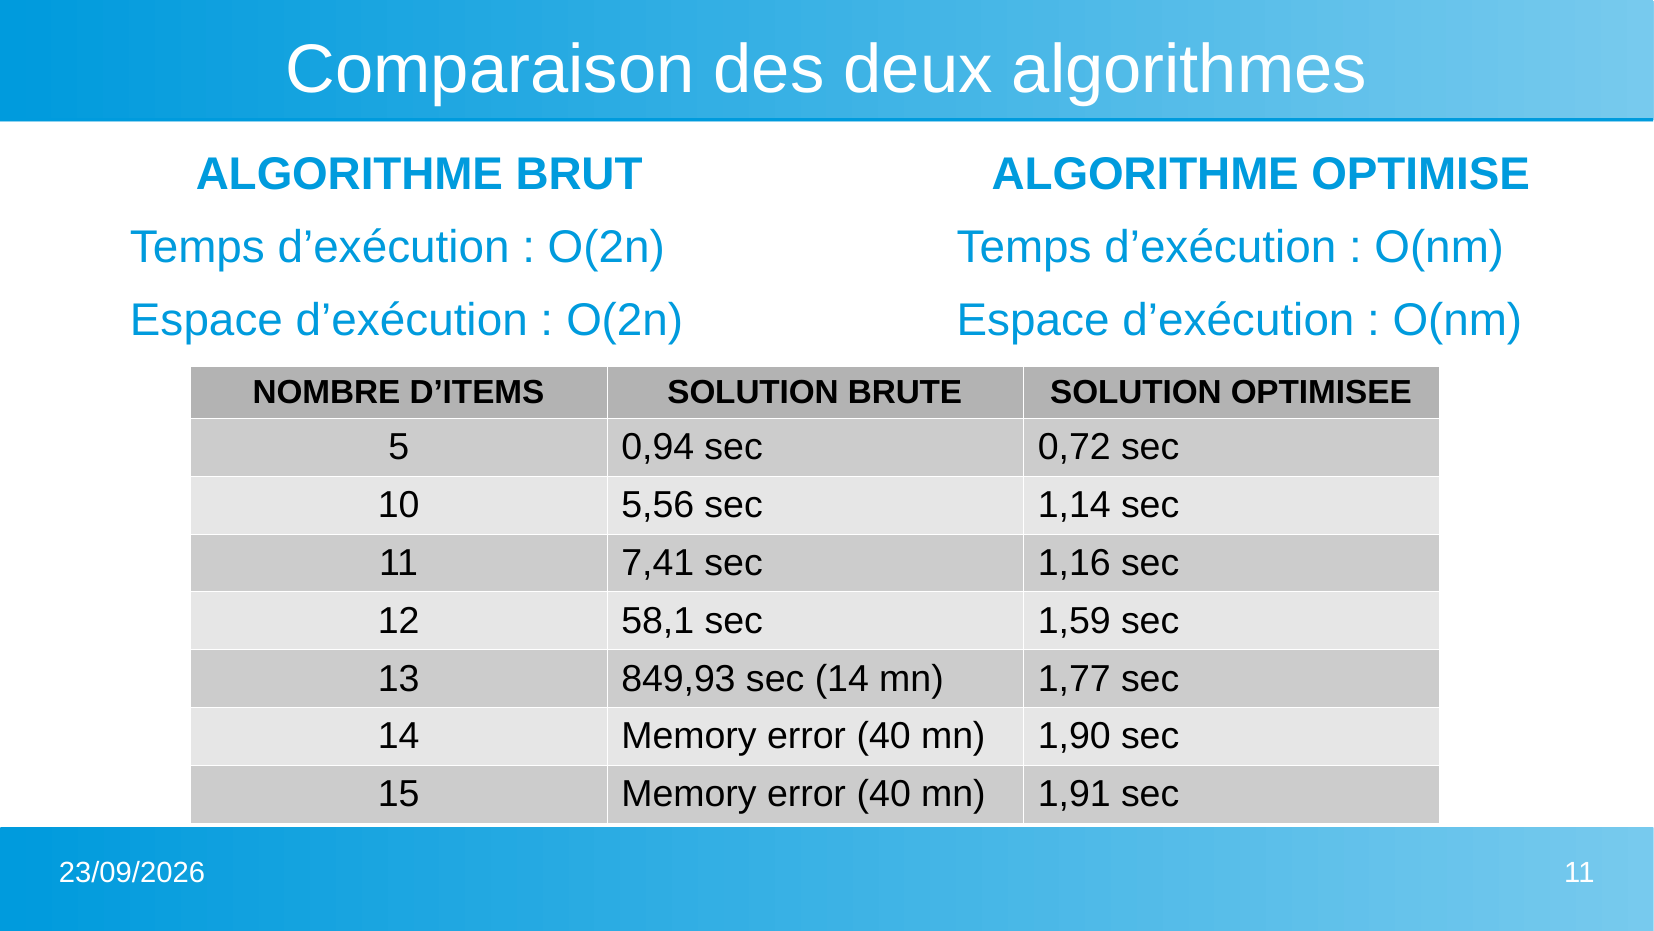

# Comparaison des deux algorithmes
ALGORITHME BRUT
Temps d’exécution : O(2n)
Espace d’exécution : O(2n)
ALGORITHME OPTIMISE
Temps d’exécution : O(nm)
Espace d’exécution : O(nm)
| NOMBRE D’ITEMS | SOLUTION BRUTE | SOLUTION OPTIMISEE |
| --- | --- | --- |
| 5 | 0,94 sec | 0,72 sec |
| 10 | 5,56 sec | 1,14 sec |
| 11 | 7,41 sec | 1,16 sec |
| 12 | 58,1 sec | 1,59 sec |
| 13 | 849,93 sec (14 mn) | 1,77 sec |
| 14 | Memory error (40 mn) | 1,90 sec |
| 15 | Memory error (40 mn) | 1,91 sec |
11